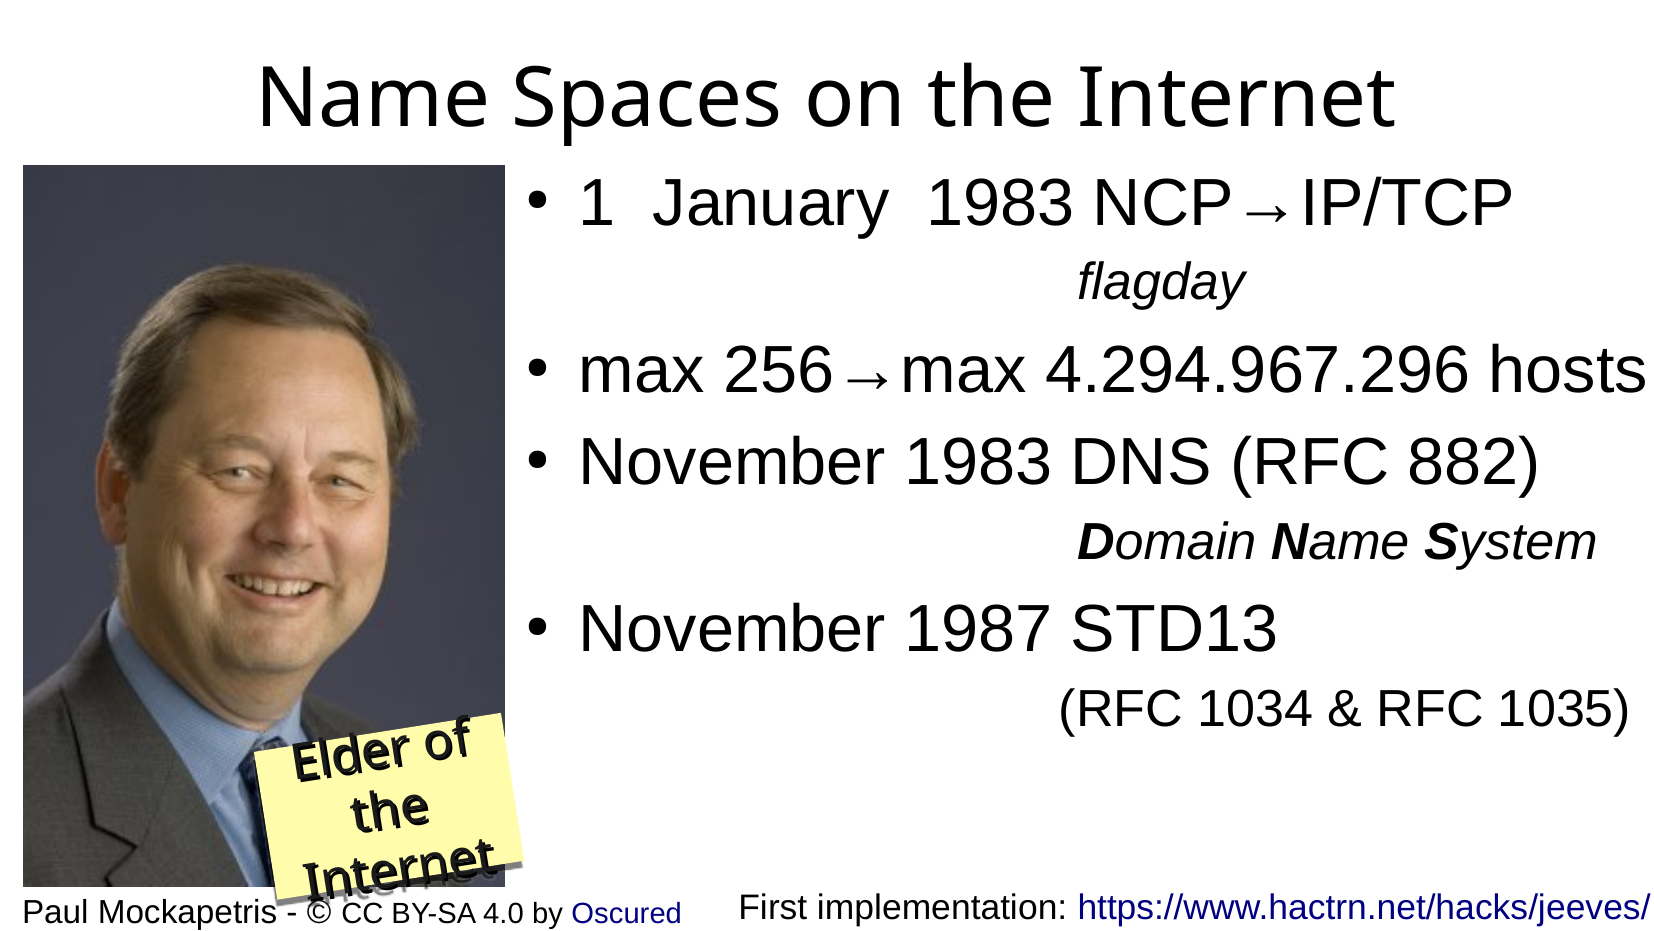

# Name Spaces on the Internet
1 January 1983 NCP→IP/TCP
						 flagday
max 256→max 4.294.967.296 hosts
November 1983 DNS (RFC 882)
						 Domain Name System
November 1987 STD13
						 (RFC 1034 & RFC 1035)
Elder of the Internet
First implementation: https://www.hactrn.net/hacks/jeeves/
Paul Mockapetris - © CC BY-SA 4.0 by Oscured